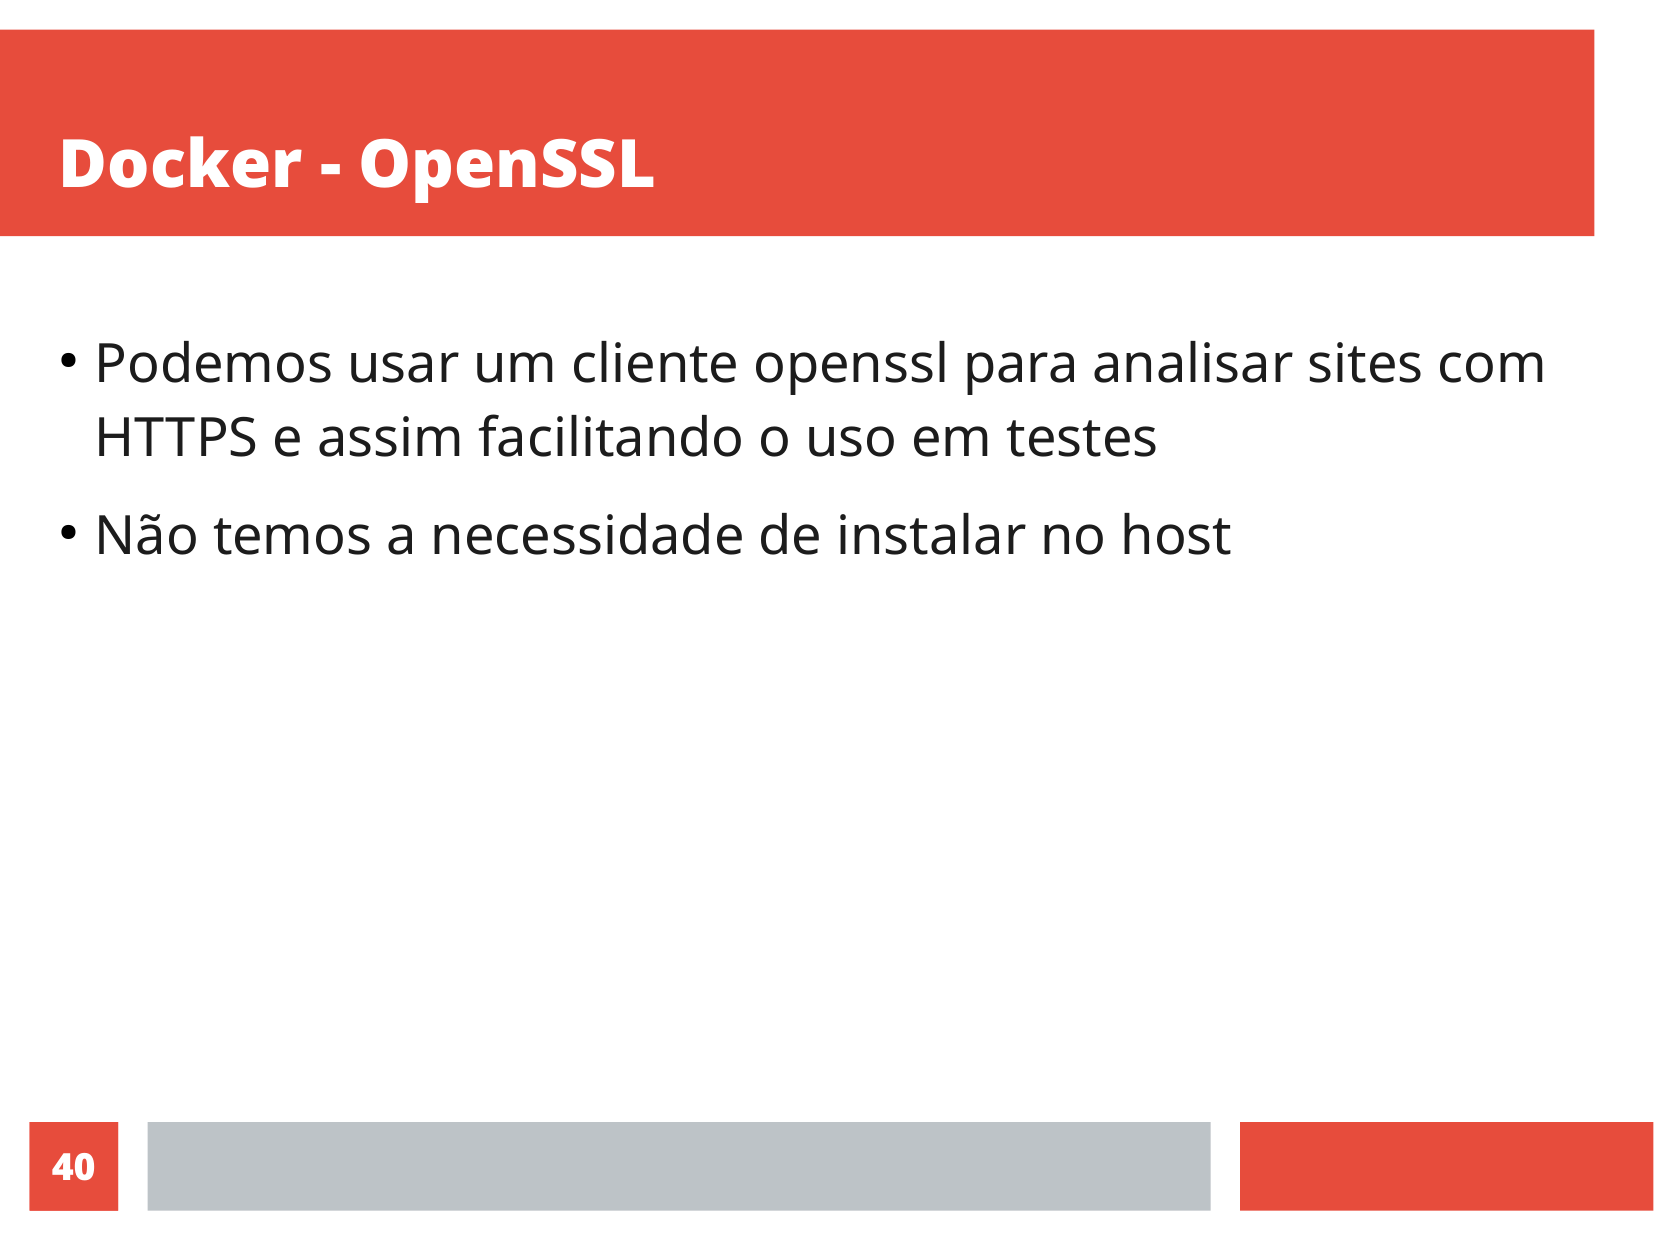

# Docker - OpenSSL
Podemos usar um cliente openssl para analisar sites com HTTPS e assim facilitando o uso em testes
Não temos a necessidade de instalar no host
40